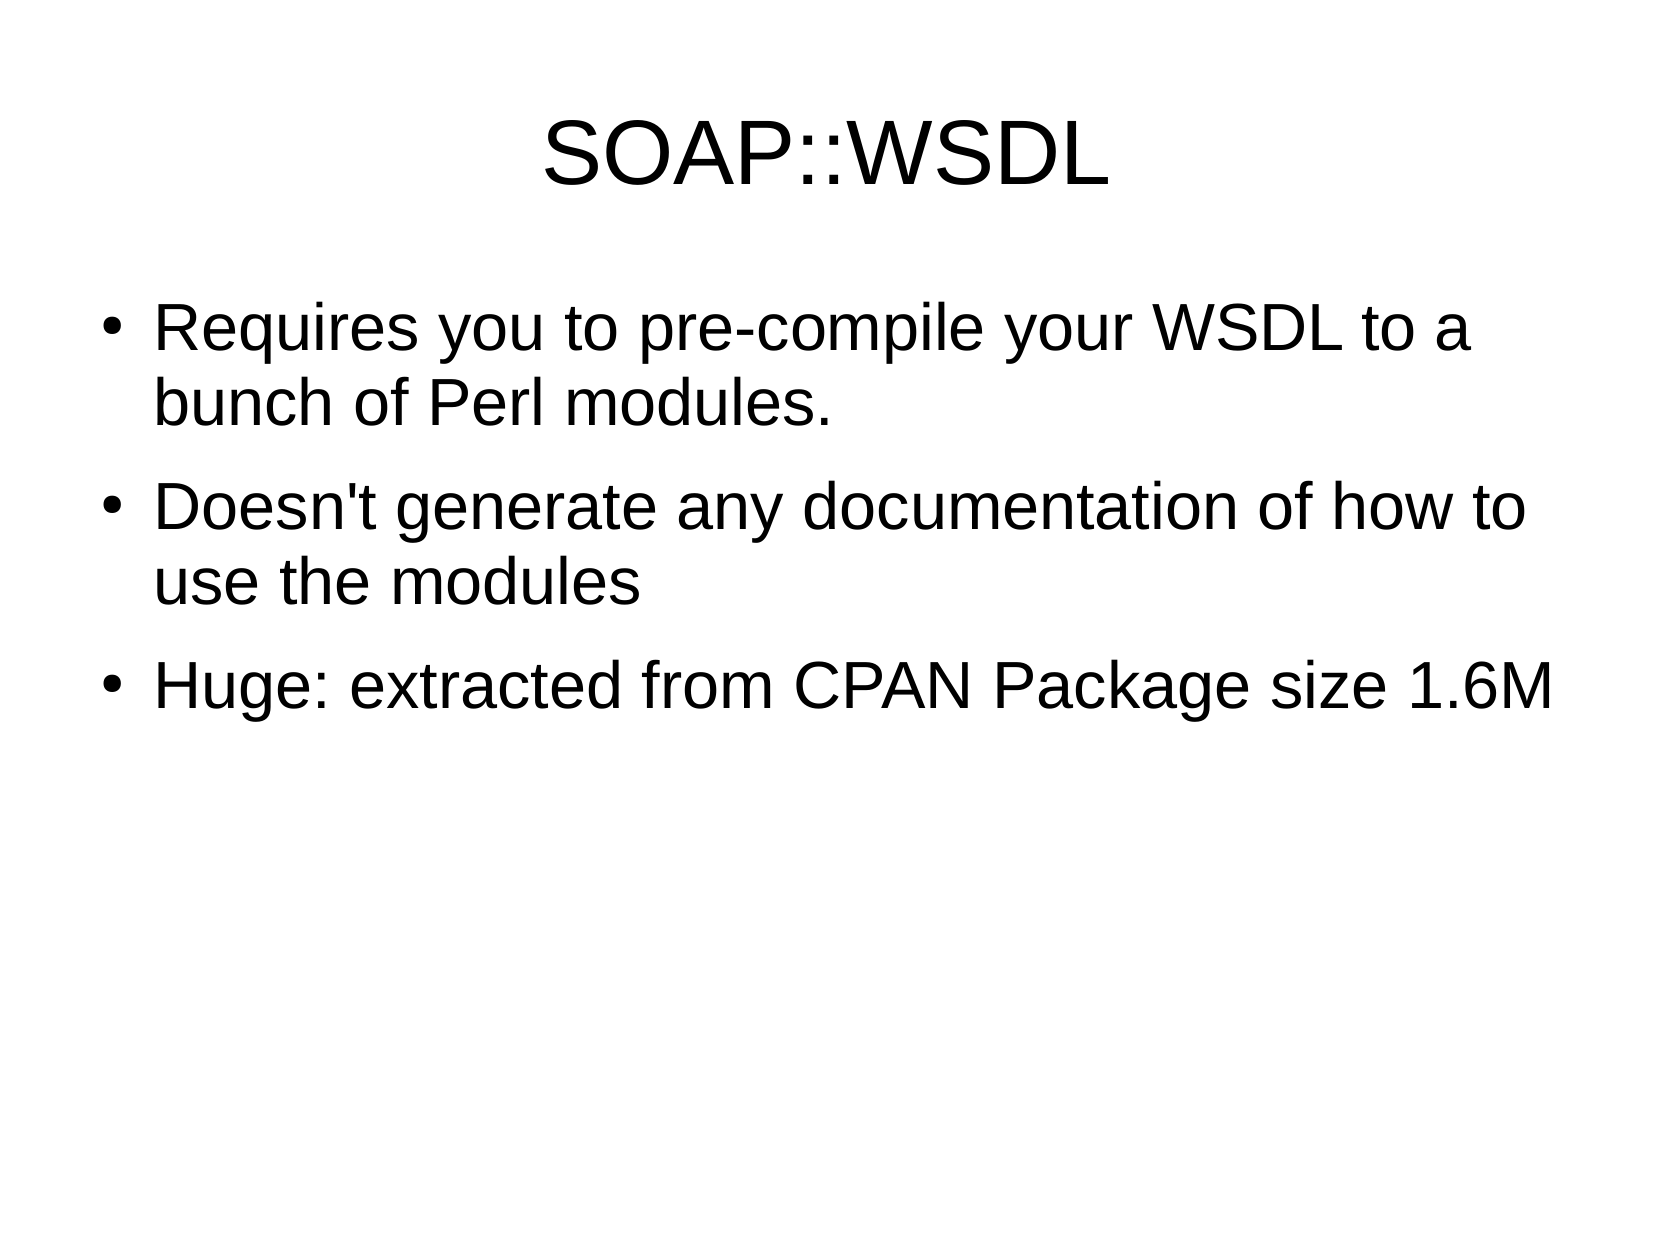

# SOAP::WSDL
Requires you to pre-compile your WSDL to a bunch of Perl modules.
Doesn't generate any documentation of how to use the modules
Huge: extracted from CPAN Package size 1.6M